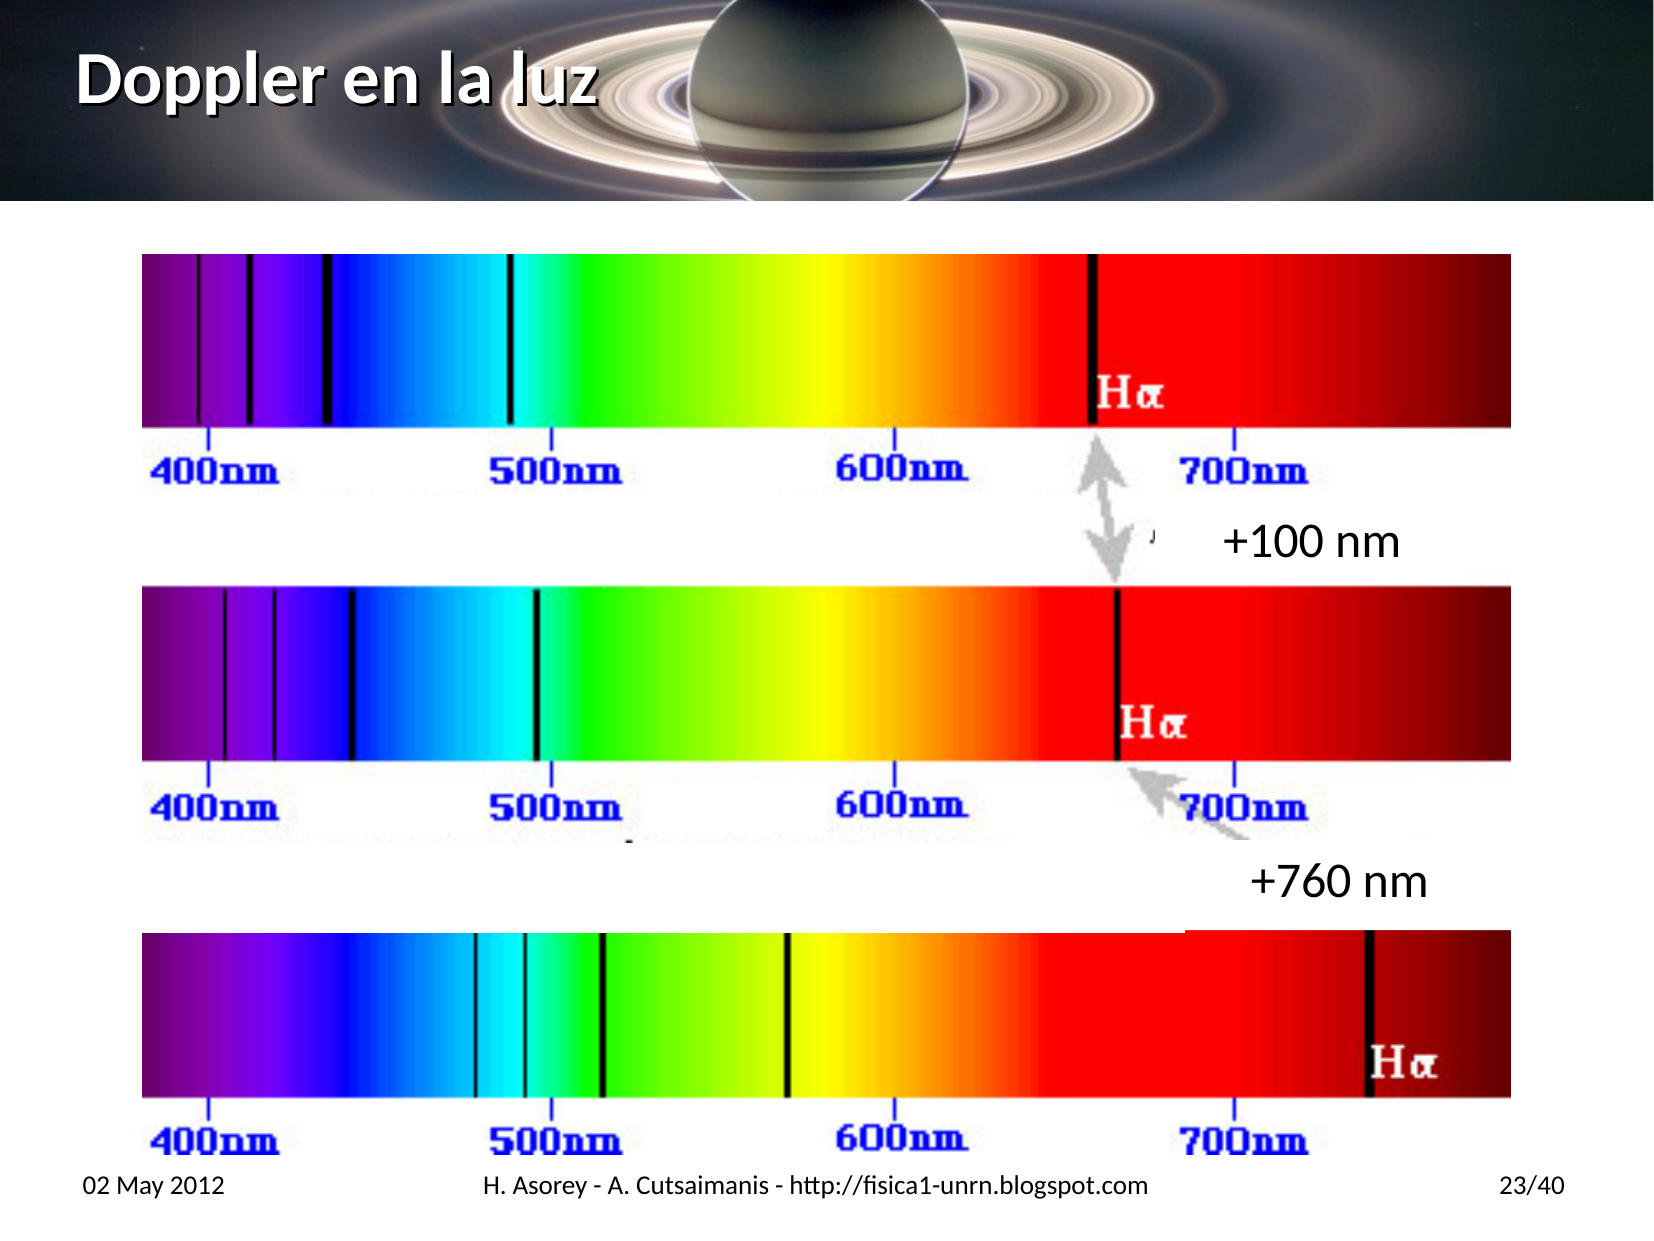

# Doppler en la luz
+100 nm
+760 nm
02 May 2012
H. Asorey - A. Cutsaimanis - http://fisica1-unrn.blogspot.com
23